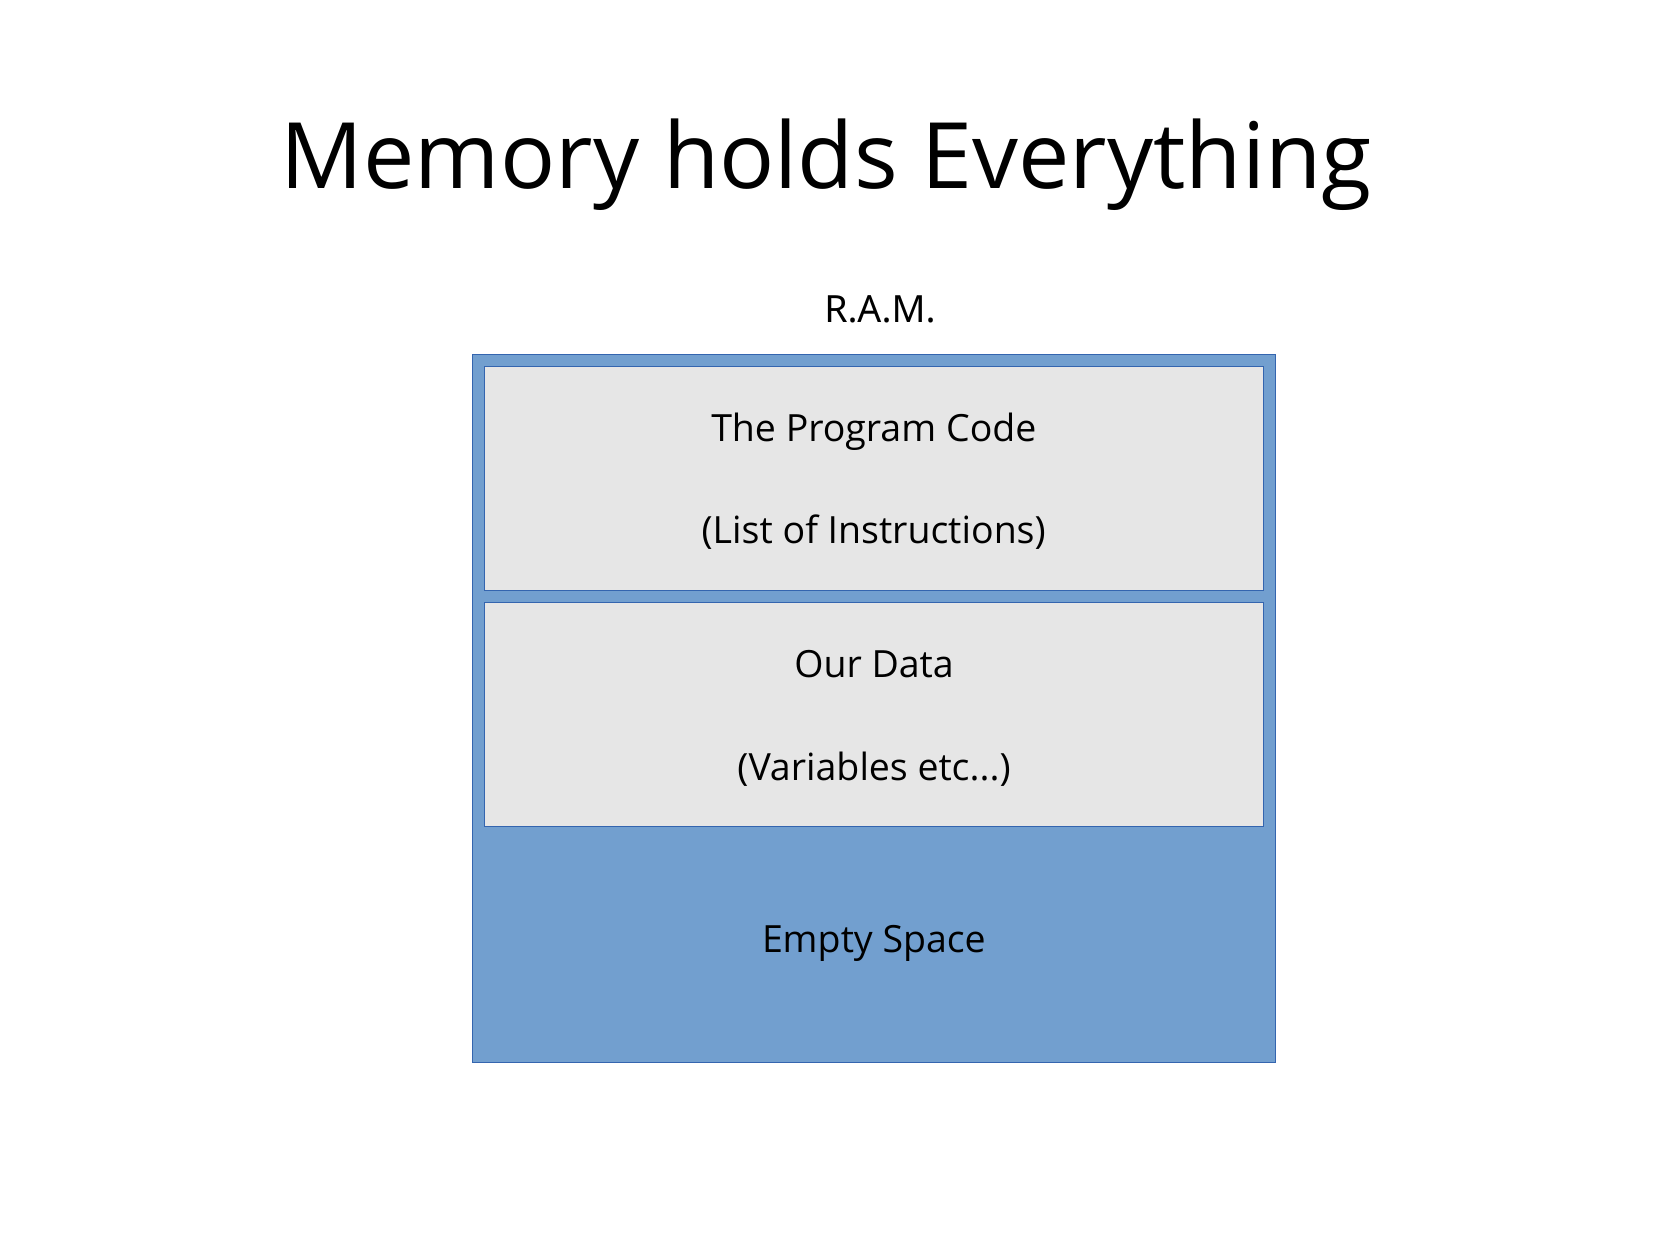

# Memory holds Everything
R.A.M.
The Program Code
(List of Instructions)
Our Data
(Variables etc...)
Empty Space